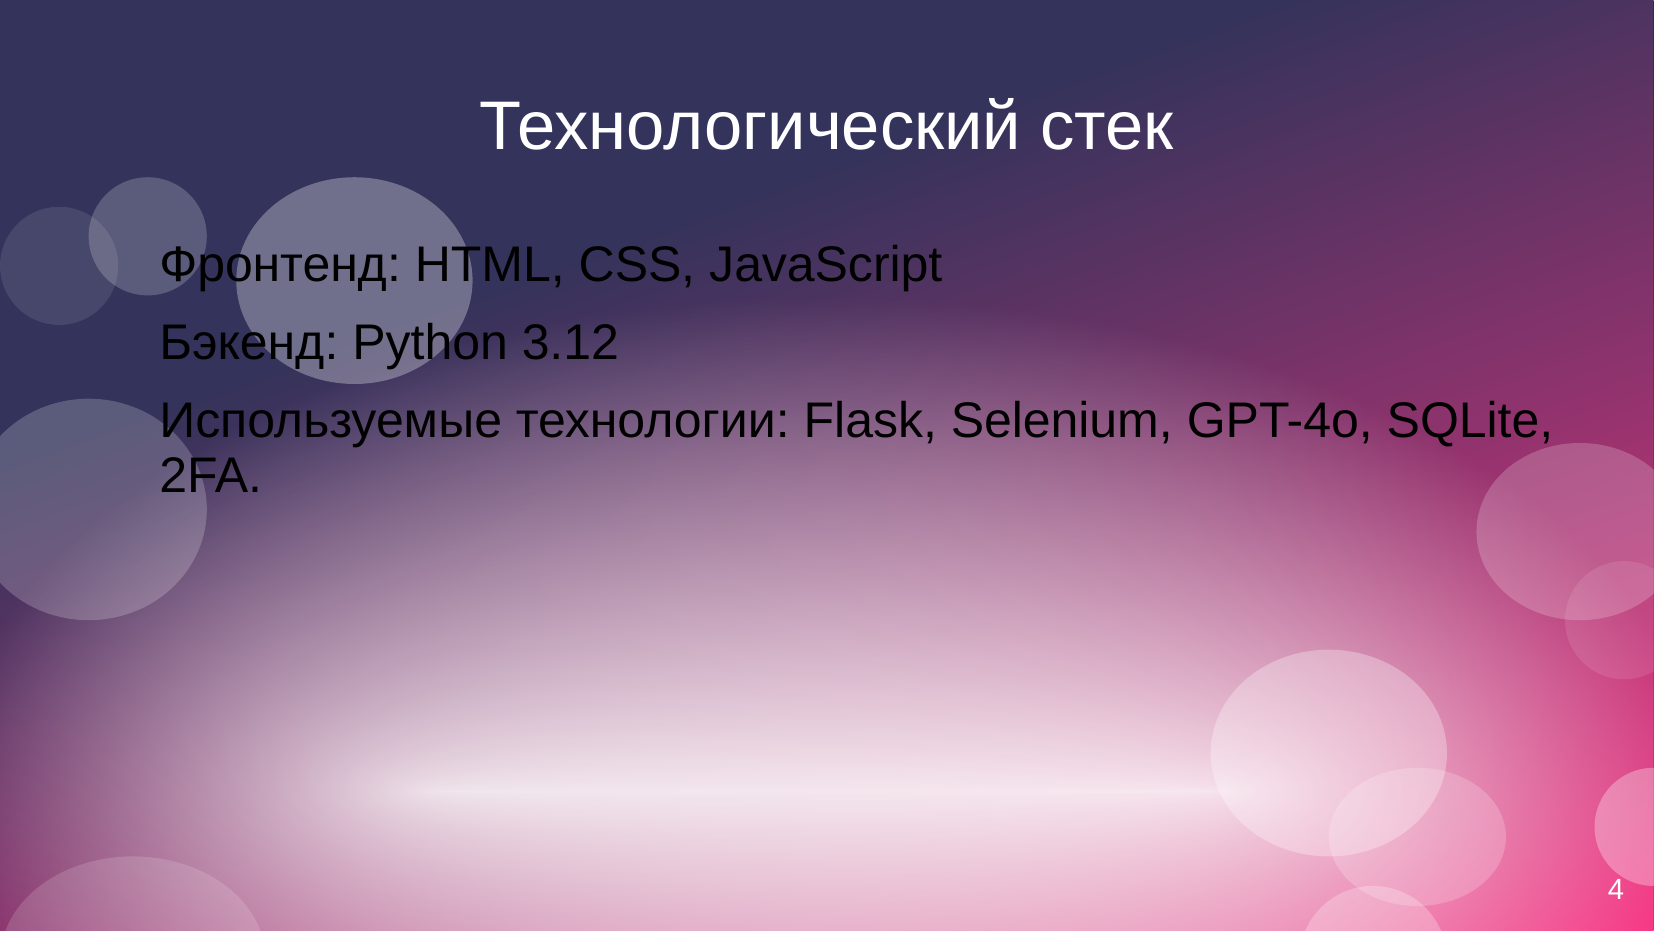

# Технологический стек
Фронтенд: HTML, CSS, JavaScript
Бэкенд: Python 3.12
Используемые технологии: Flask, Selenium, GPT-4o, SQLite, 2FA.